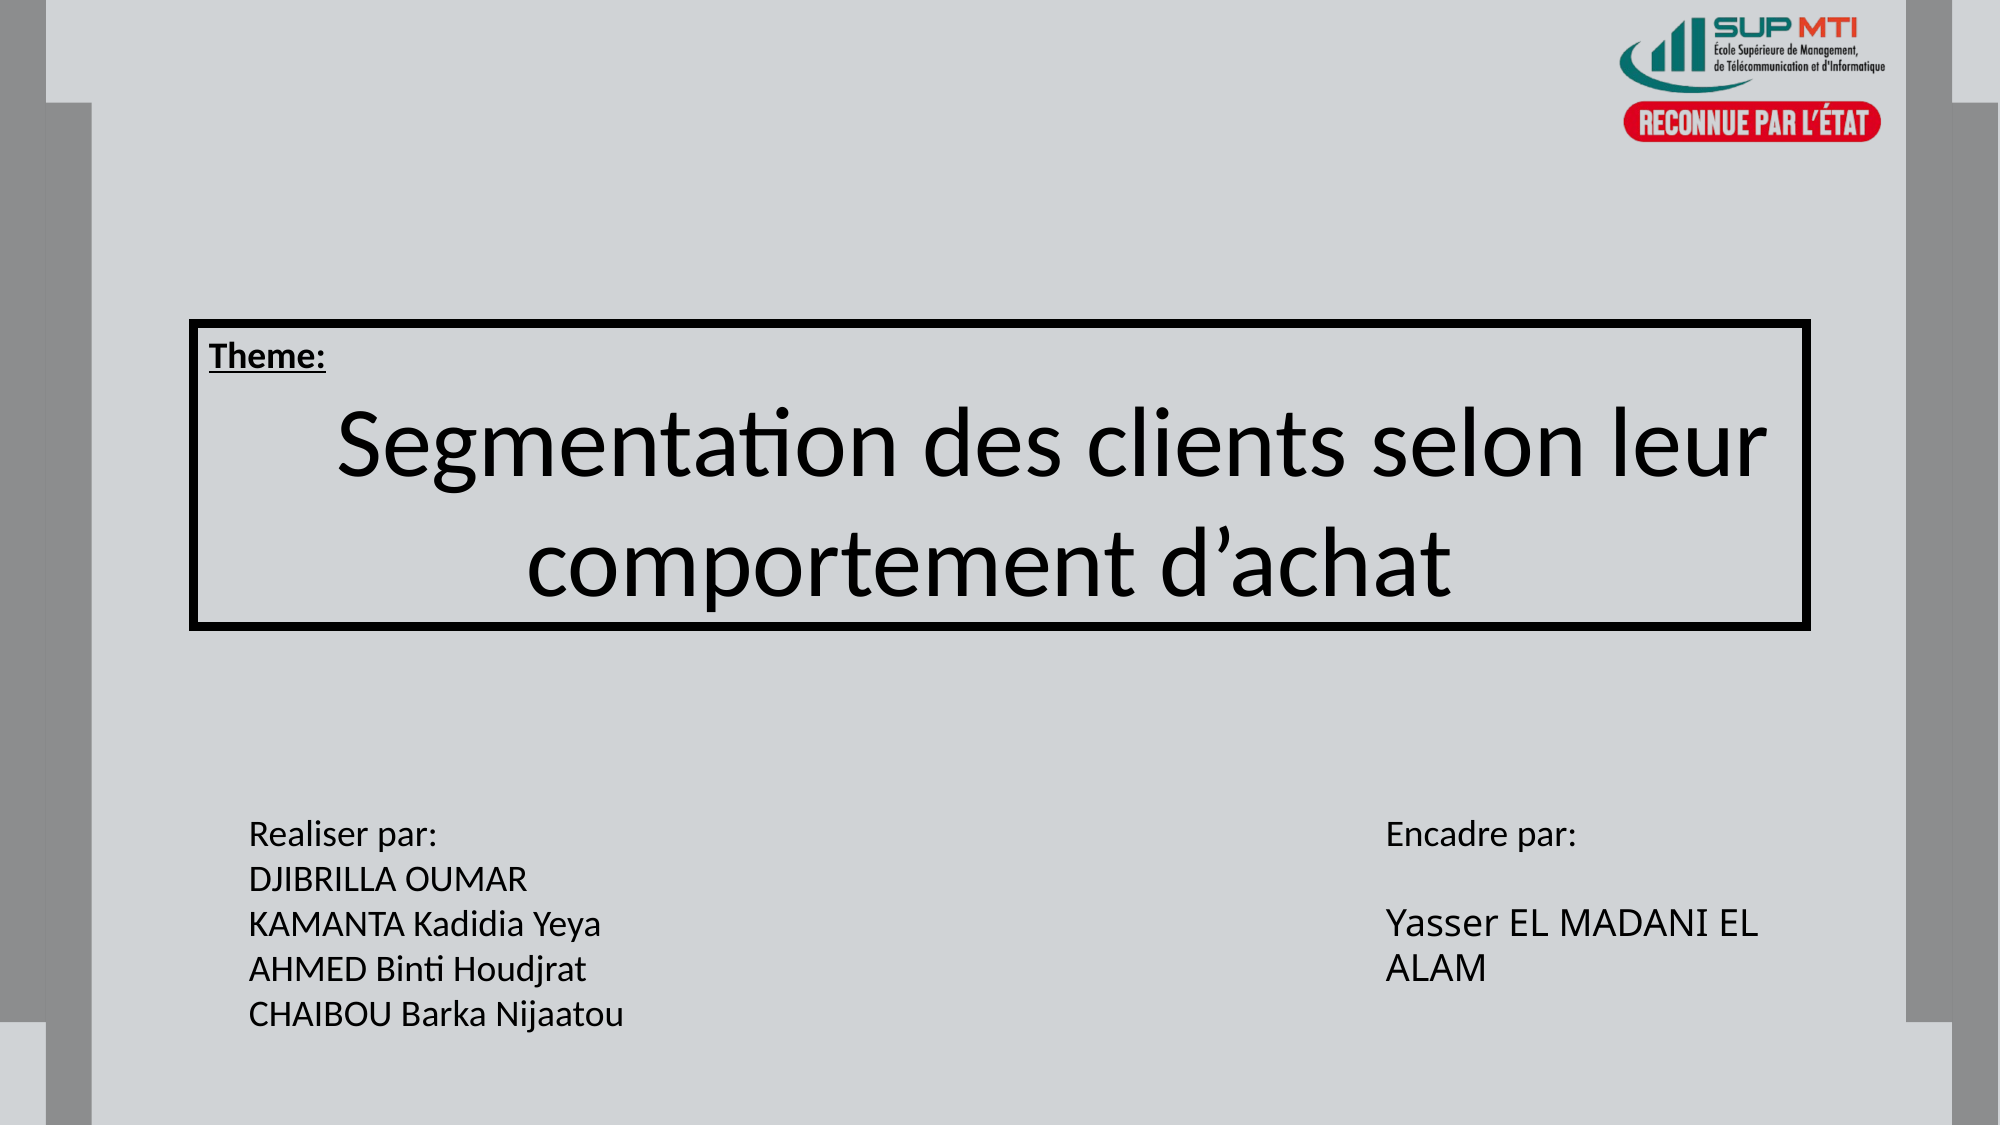

Theme:
 Segmentation des clients selon leur comportement d’achat
Realiser par:
DJIBRILLA OUMAR
KAMANTA Kadidia Yeya
AHMED Binti Houdjrat
CHAIBOU Barka Nijaatou
Encadre par:
Yasser EL MADANI EL ALAM